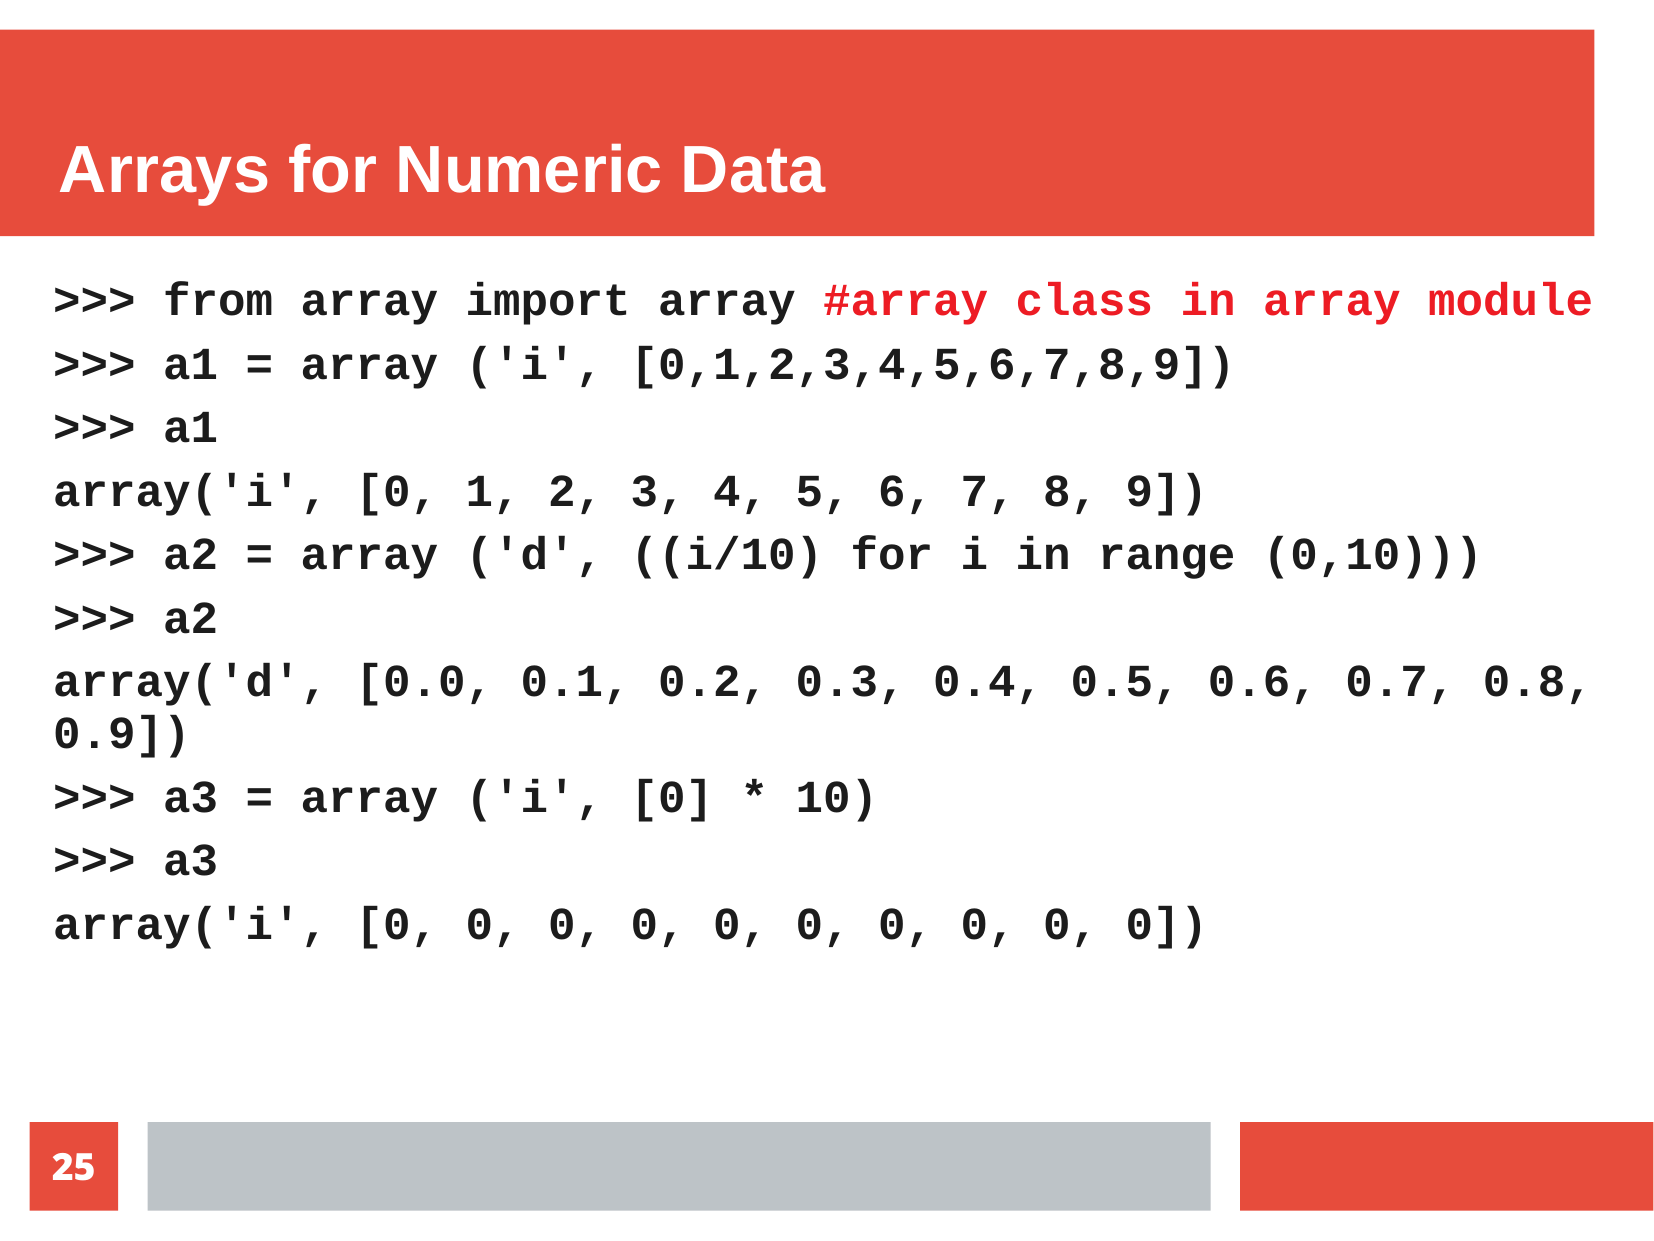

# Arrays for Numeric Data
>>> from array import array #array class in array module
>>> a1 = array ('i', [0,1,2,3,4,5,6,7,8,9])
>>> a1
array('i', [0, 1, 2, 3, 4, 5, 6, 7, 8, 9])
>>> a2 = array ('d', ((i/10) for i in range (0,10)))
>>> a2
array('d', [0.0, 0.1, 0.2, 0.3, 0.4, 0.5, 0.6, 0.7, 0.8, 0.9])
>>> a3 = array ('i', [0] * 10)
>>> a3
array('i', [0, 0, 0, 0, 0, 0, 0, 0, 0, 0])
25